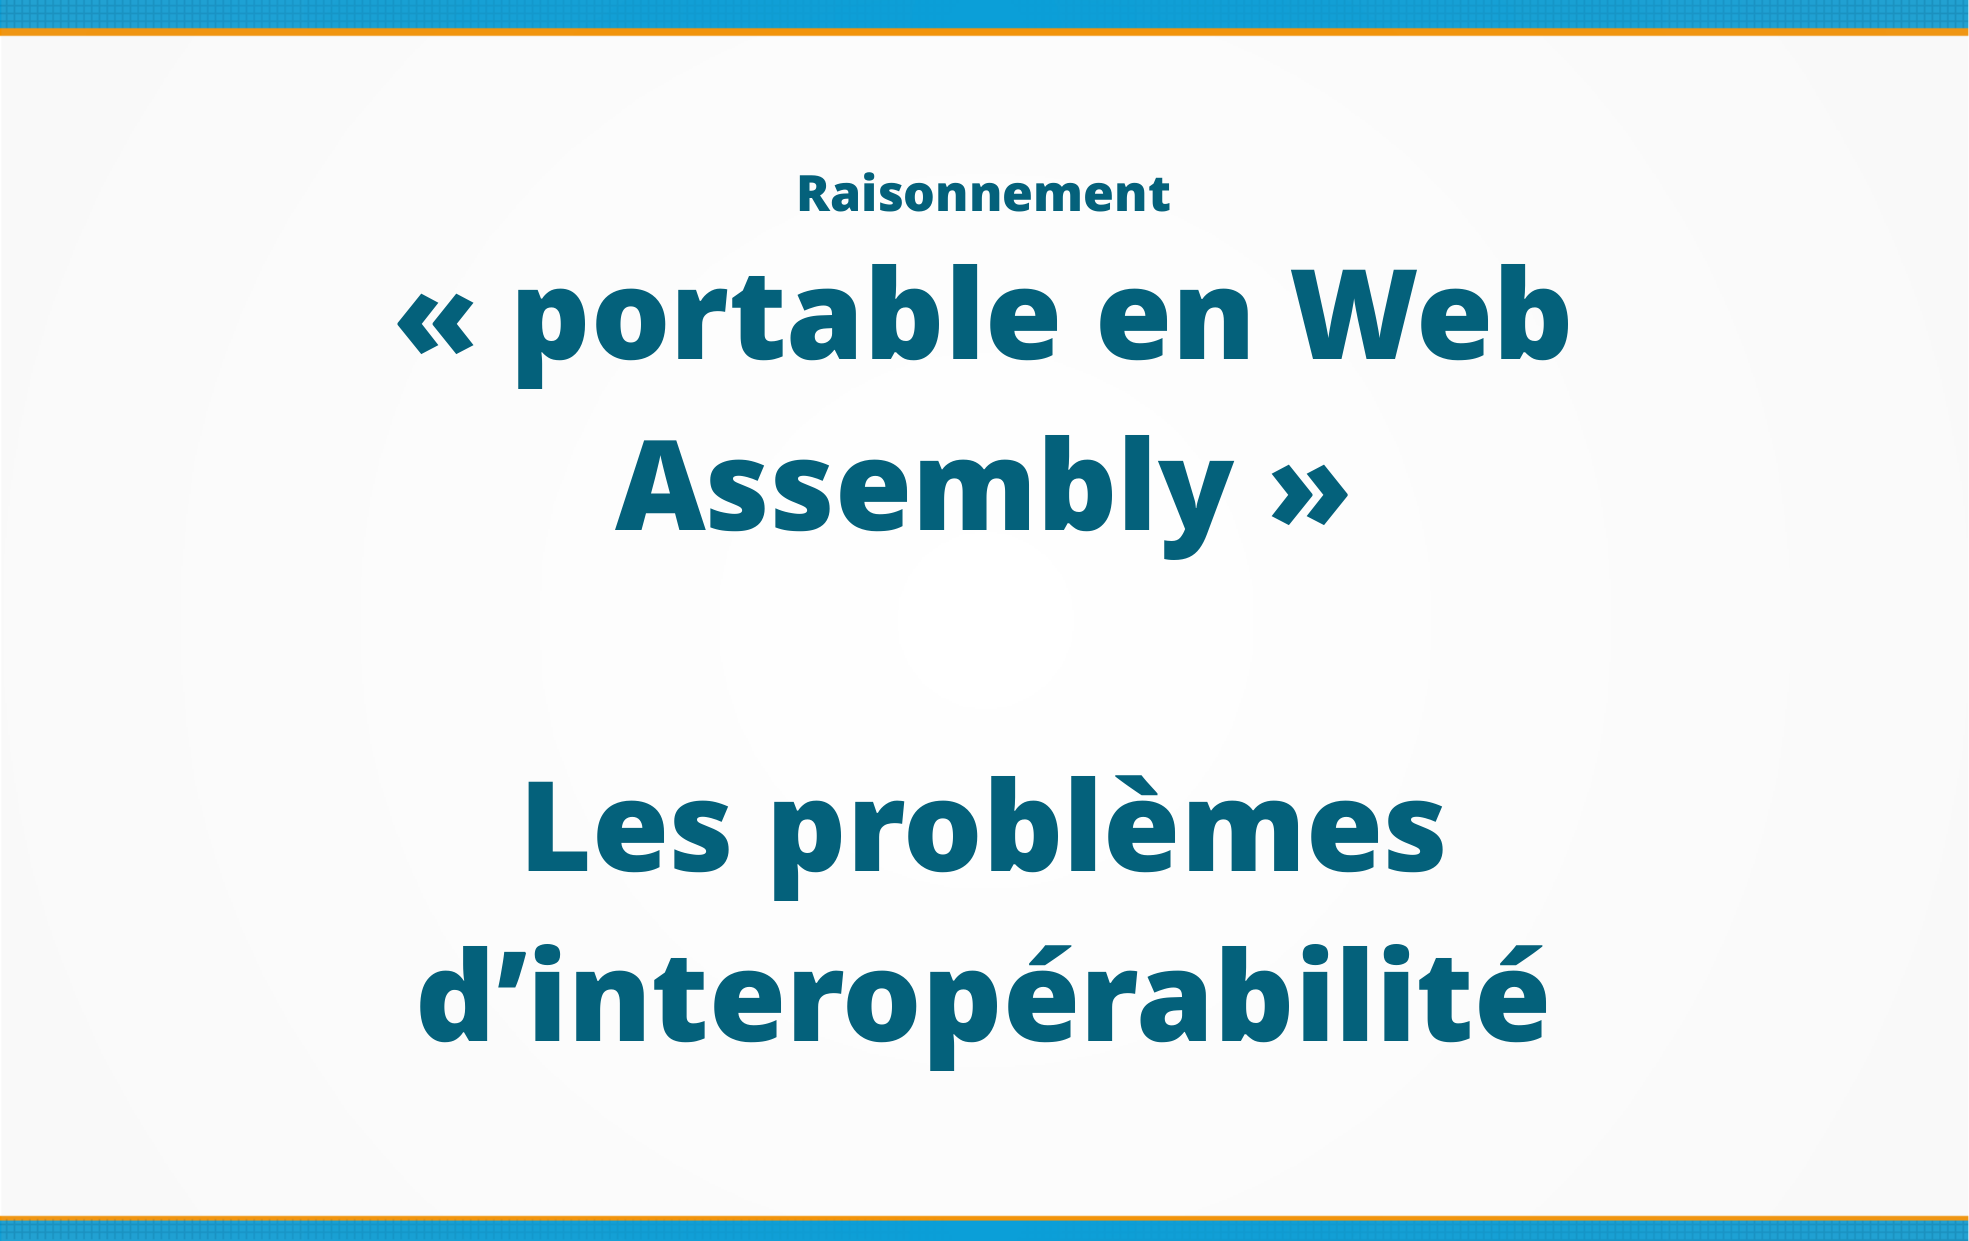

# Raisonnement
« portable en Web Assembly »
Les problèmes d’interopérabilité